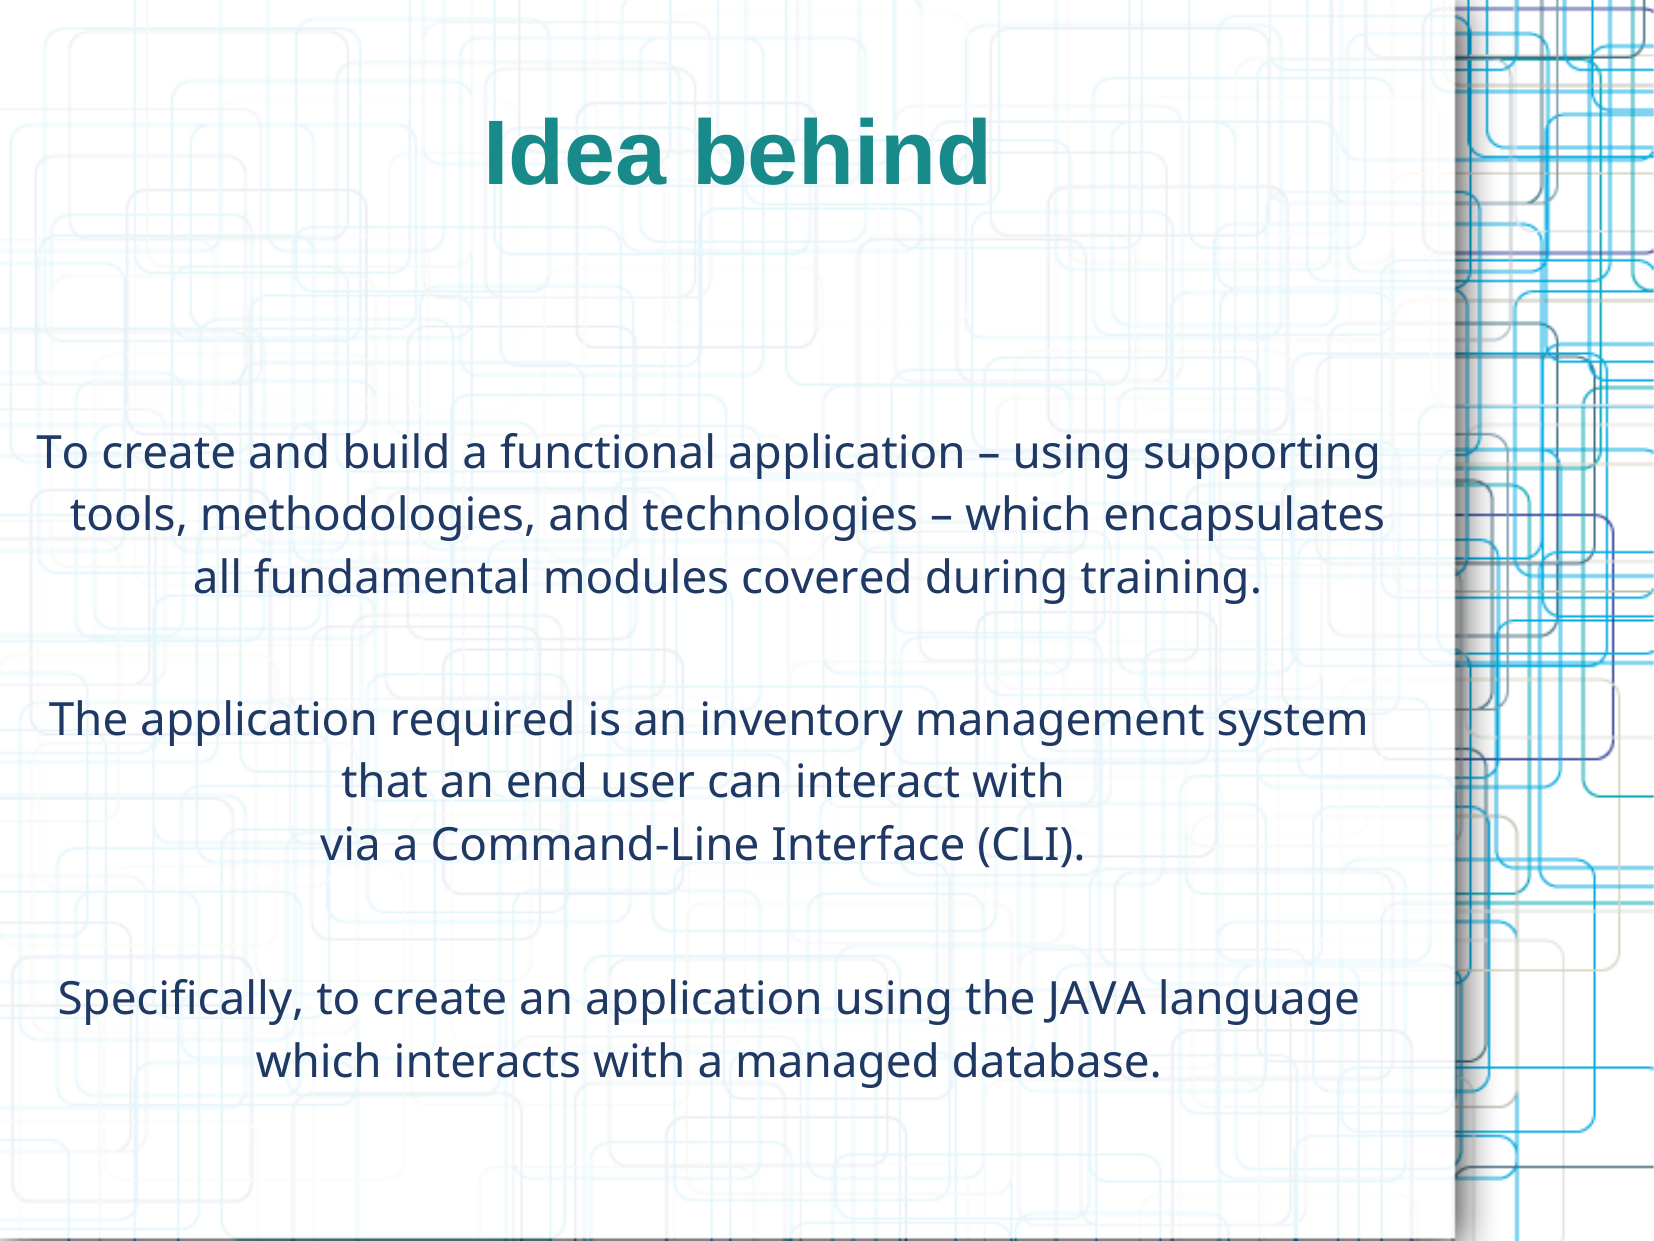

# Idea behind
To create and build a functional application – using supporting tools, methodologies, and technologies – which encapsulates all fundamental modules covered during training.
The application required is an inventory management system that an end user can interact with
via a Command-Line Interface (CLI).
Specifically, to create an application using the JAVA language which interacts with a managed database.